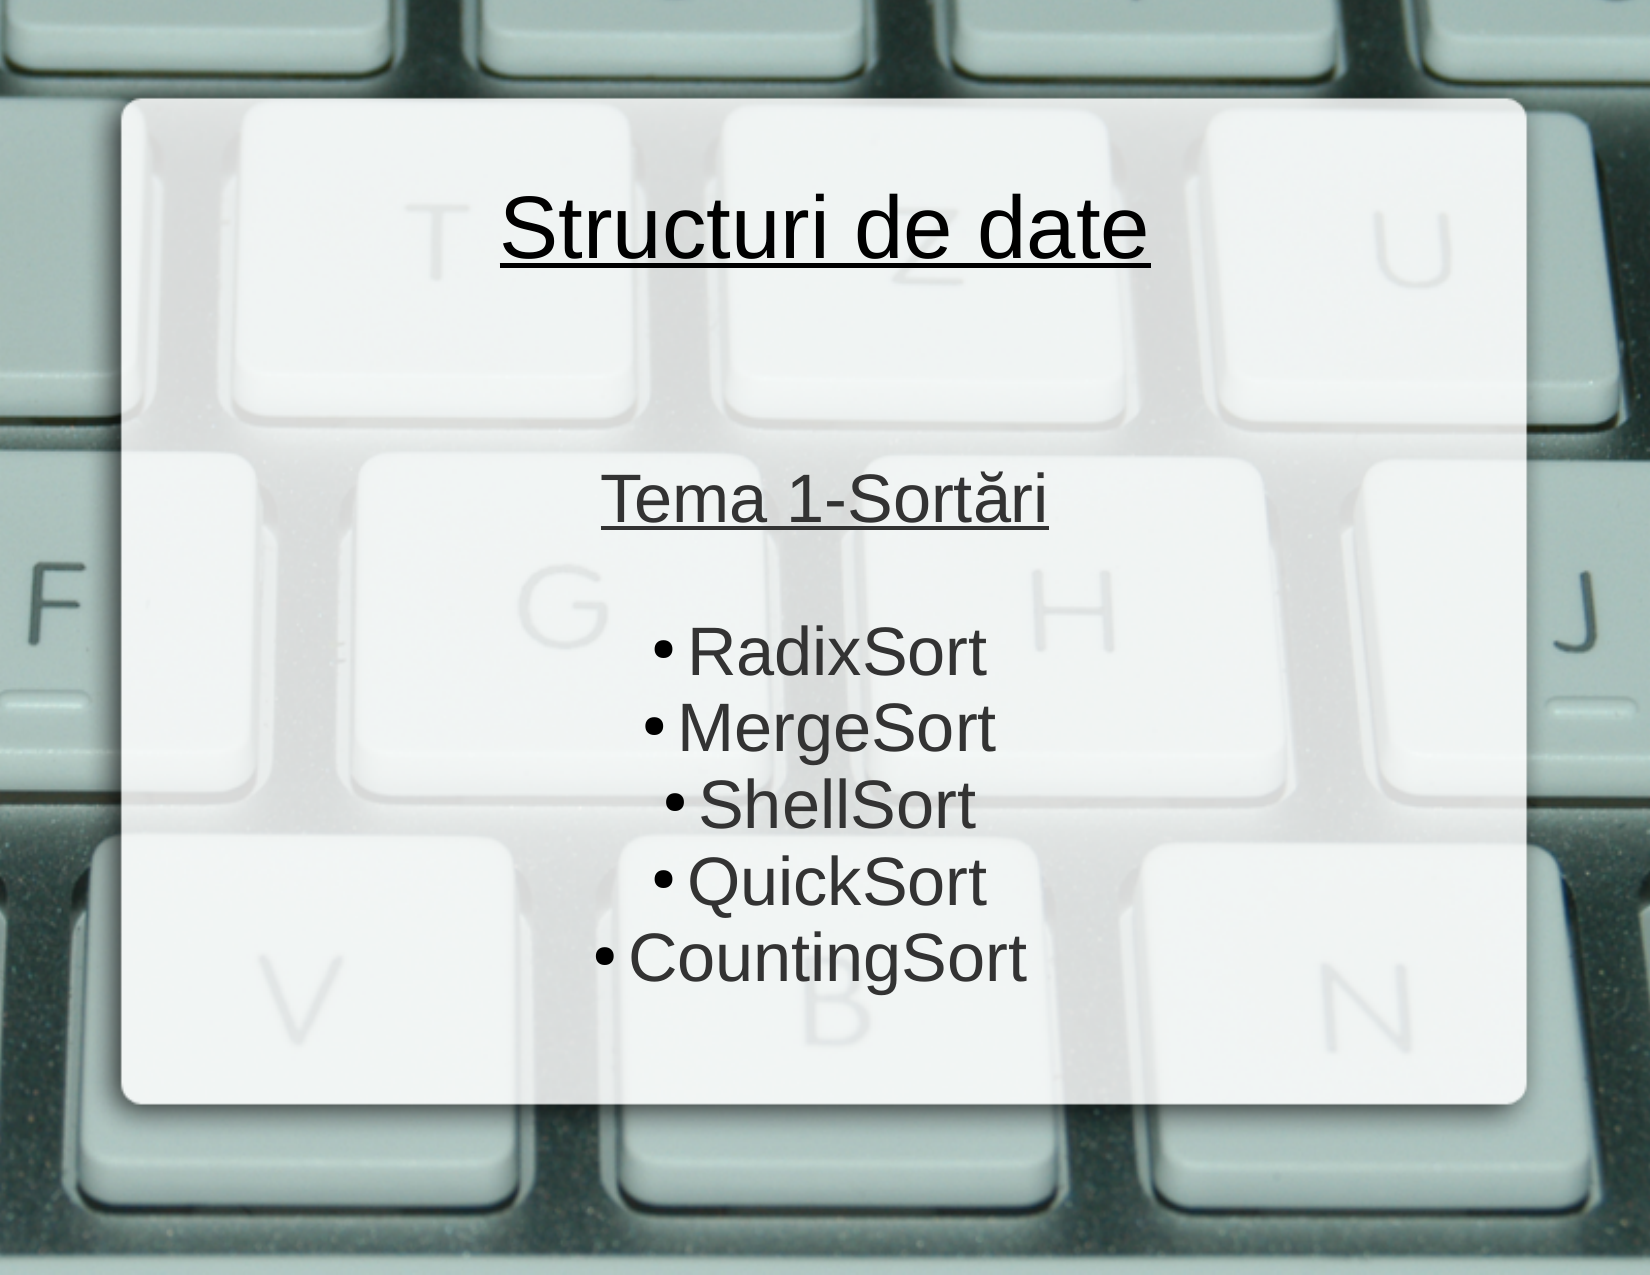

# Structuri de date
Tema 1-Sortări
RadixSort
MergeSort
ShellSort
QuickSort
CountingSort